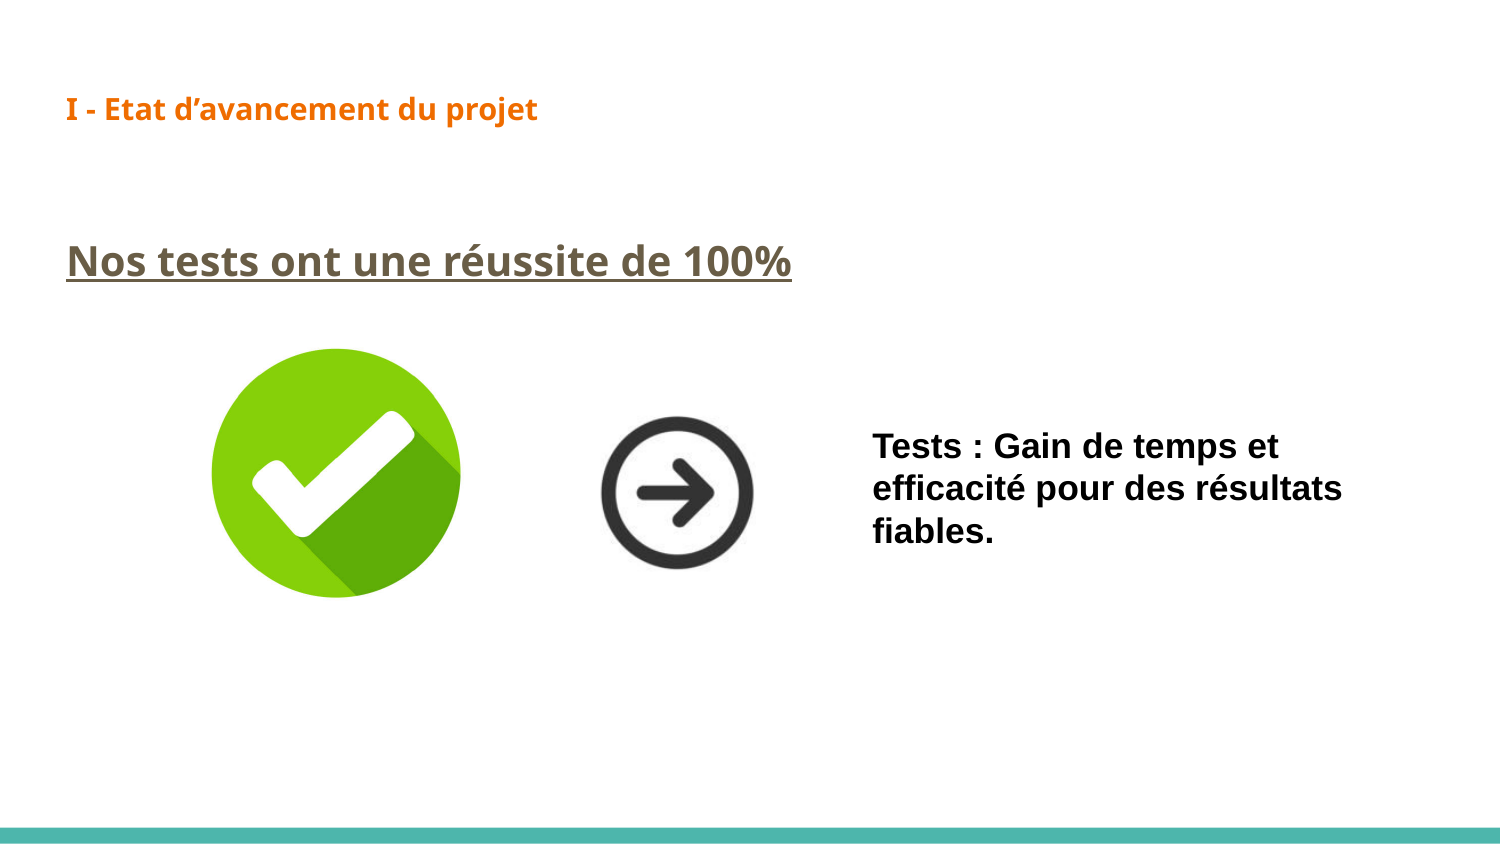

# I - Etat d’avancement du projet
Nos tests ont une réussite de 100%
Tests : Gain de temps et efficacité pour des résultats fiables.